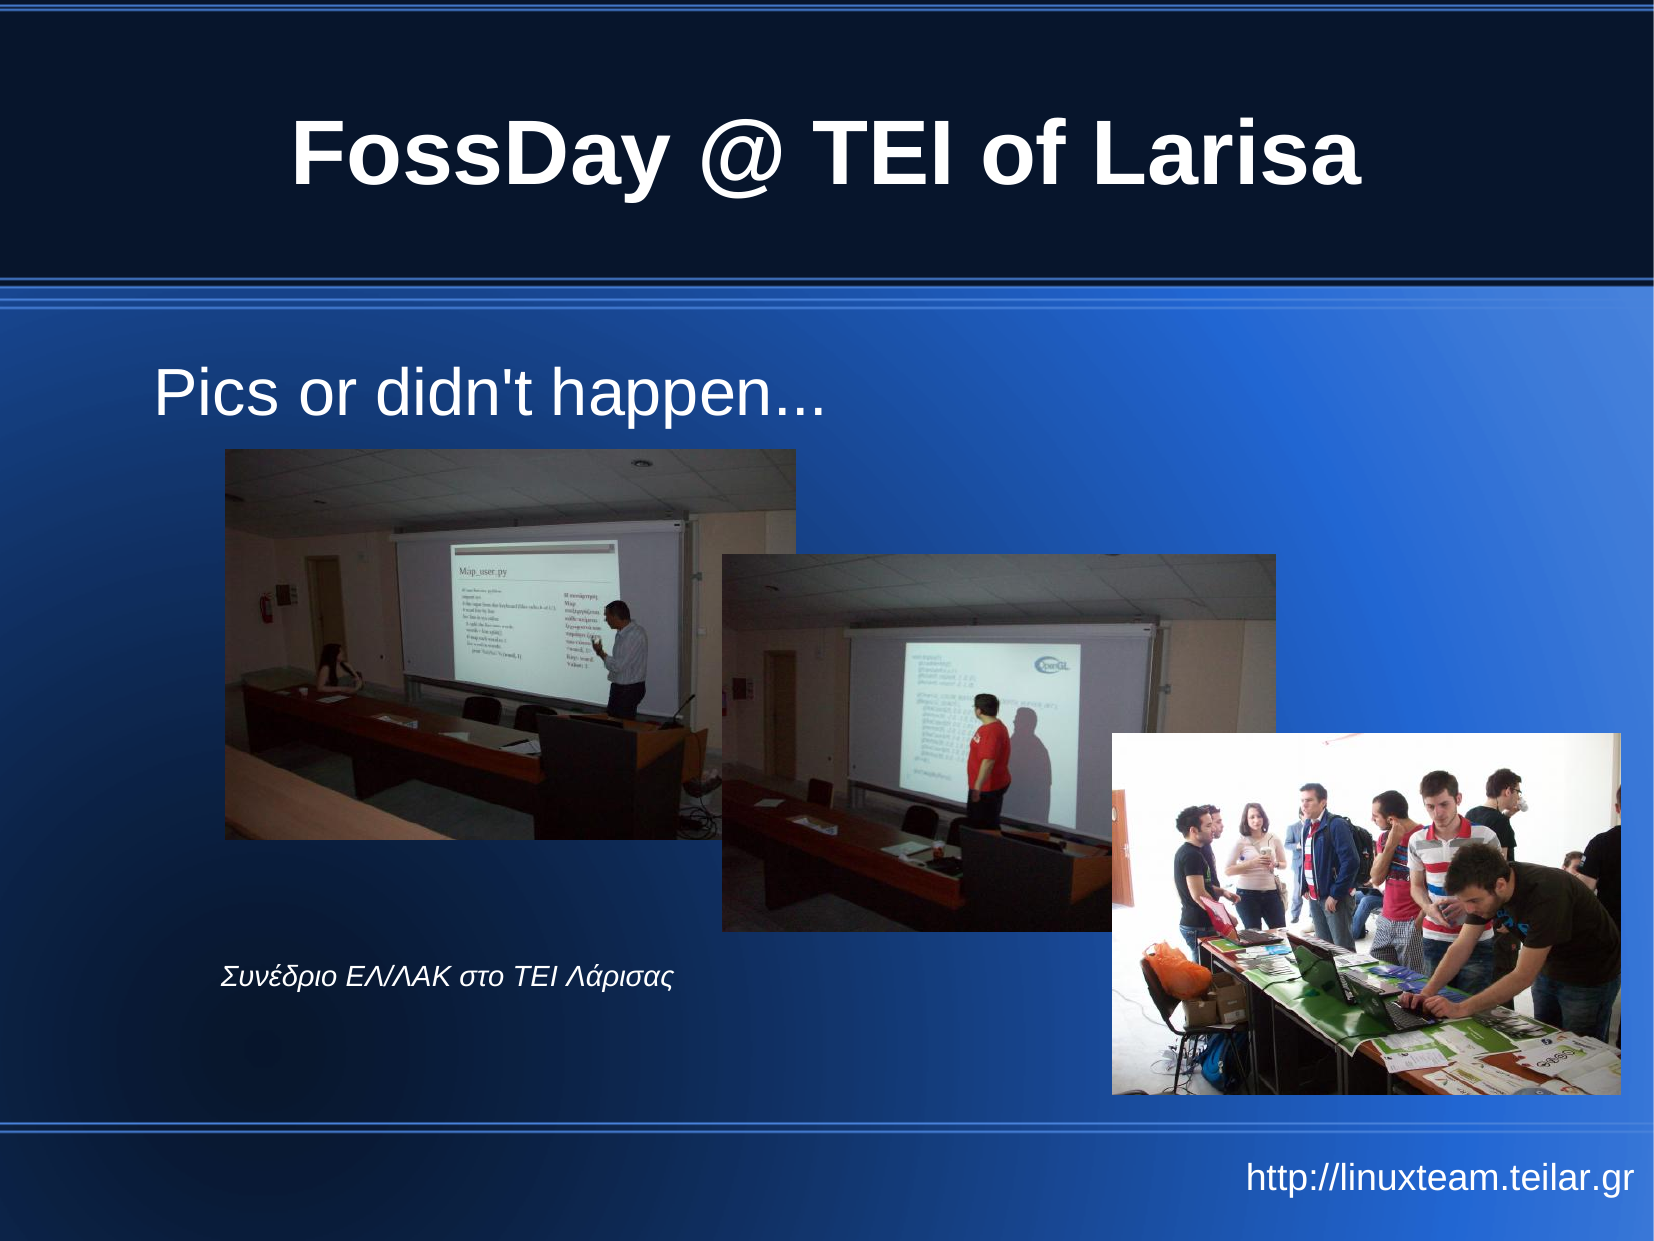

# FossDay @ TEI of Larisa
Pics or didn't happen...
Συνέδριο ΕΛ/ΛΑΚ στο ΤΕΙ Λάρισας
http://linuxteam.teilar.gr